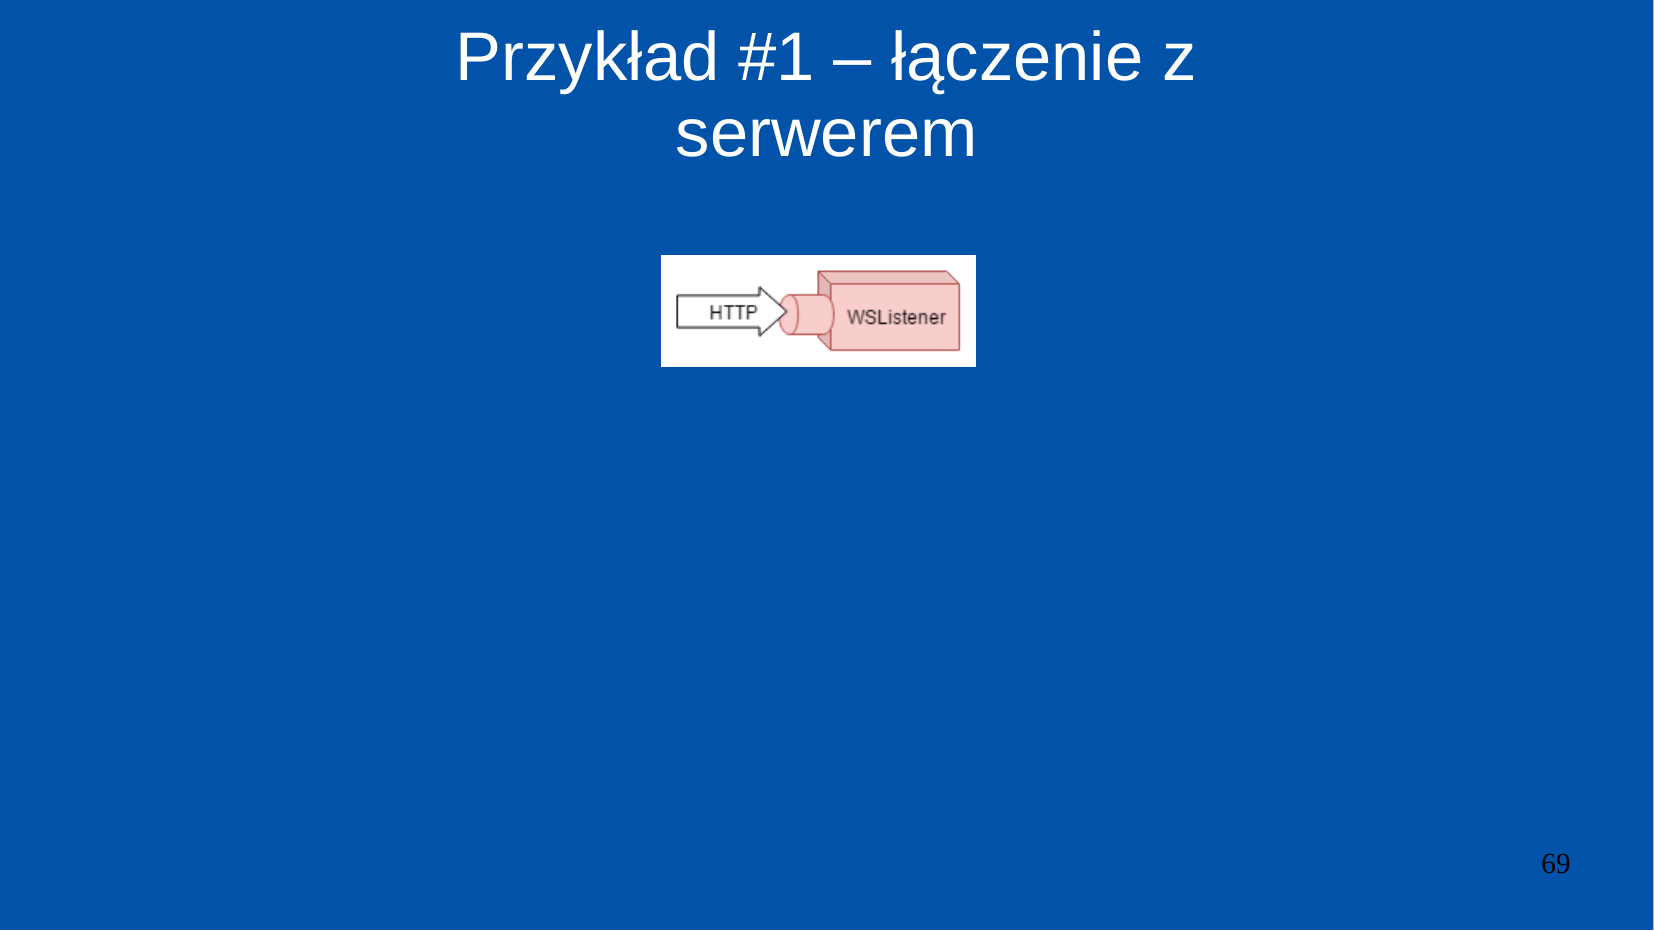

# Przykład #1 – łączenie z serwerem
69